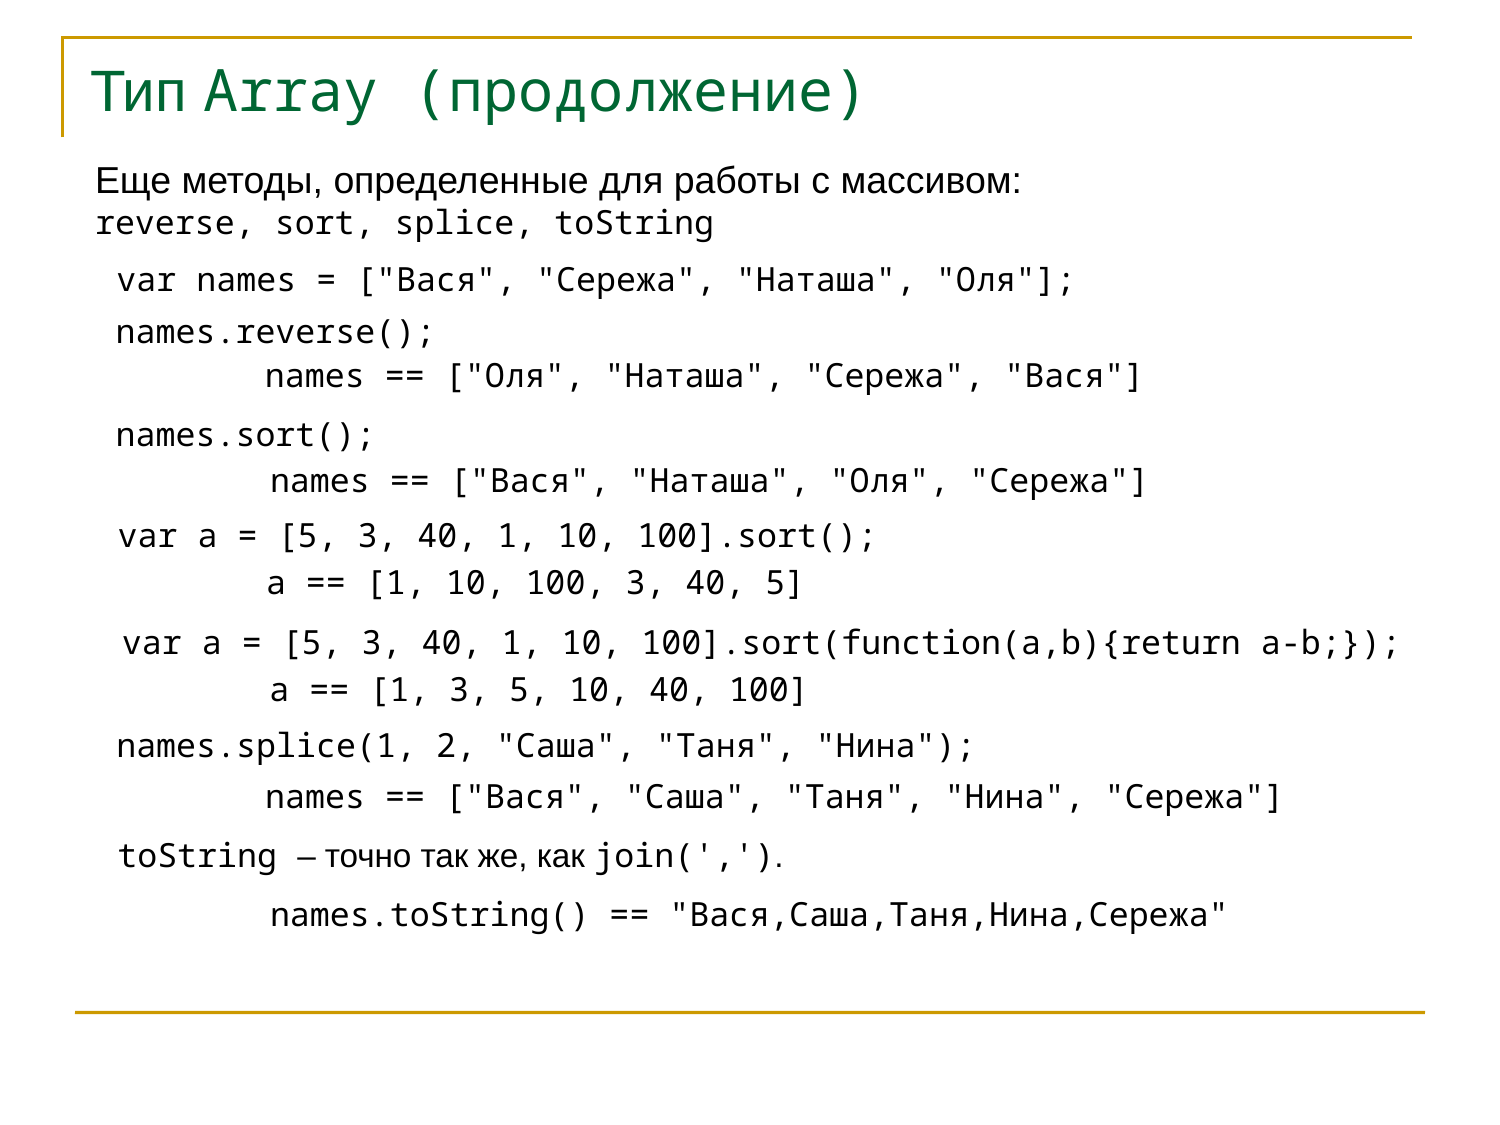

# Тип Array (продолжение)
Еще методы, определенные для работы с массивом:
reverse, sort, splice, toString
var names = ["Вася", "Сережа", "Наташа", "Оля"];
names.reverse();
names == ["Оля", "Наташа", "Сережа", "Вася"]
names.sort();
names == ["Вася", "Наташа", "Оля", "Сережа"]
var a = [5, 3, 40, 1, 10, 100].sort();
a == [1, 10, 100, 3, 40, 5]
var a = [5, 3, 40, 1, 10, 100].sort(function(a,b){return a-b;});
a == [1, 3, 5, 10, 40, 100]
names.splice(1, 2, "Саша", "Таня", "Нина");
names == ["Вася", "Саша", "Таня", "Нина", "Сережа"]
toString – точно так же, как join(',').
names.toString() == "Вася,Саша,Таня,Нина,Сережа"